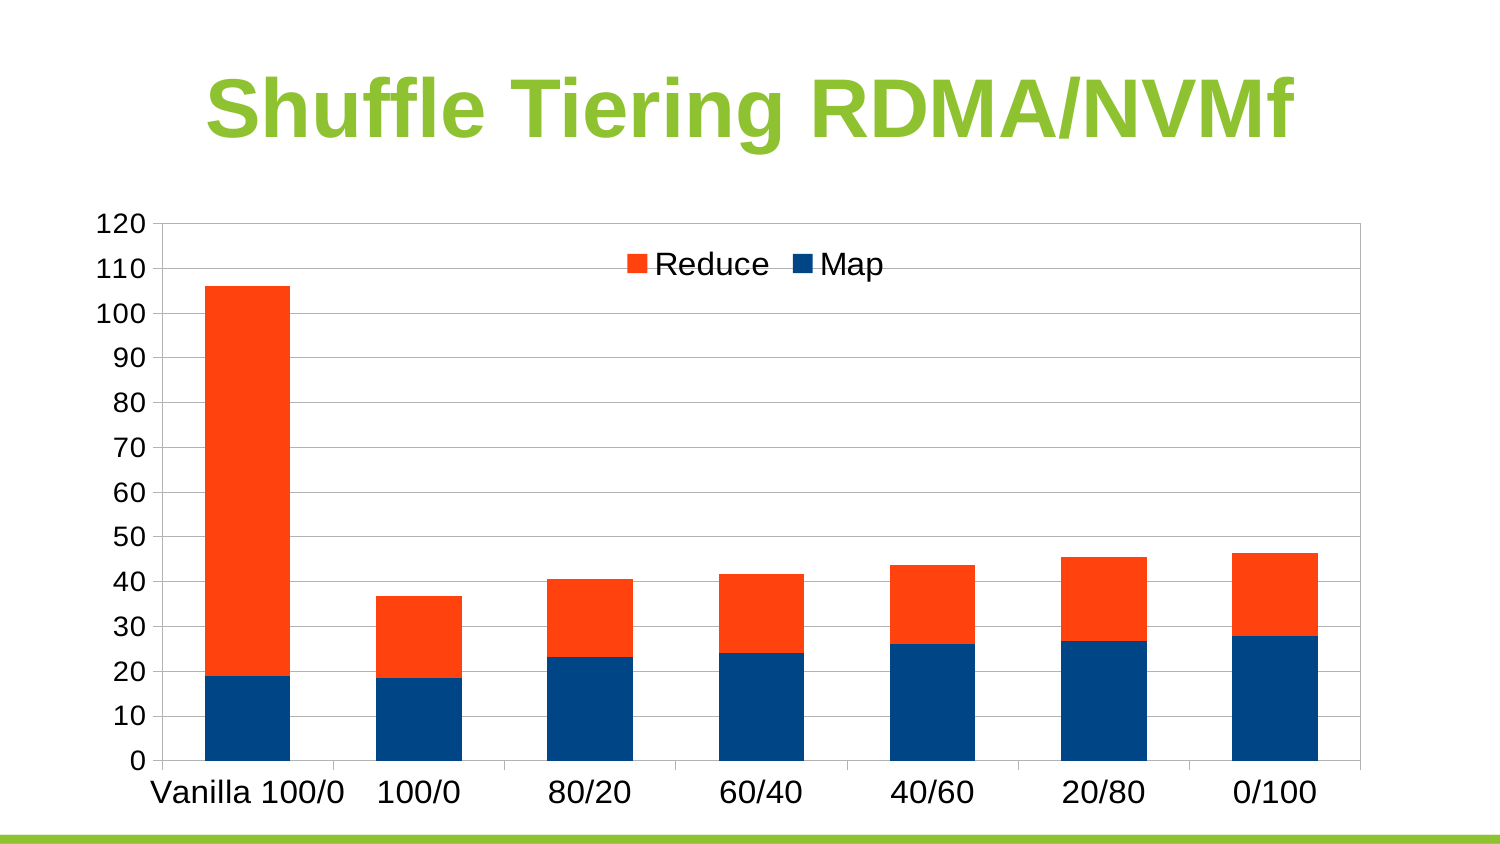

# Shuffle Tiering RDMA/NVMf
### Chart
| Category | Map | Reduce |
|---|---|---|
| Vanilla 100/0 | 18.92 | 87.15 |
| 100/0 | 18.5 | 18.3 |
| 80/20 | 23.19 | 17.35 |
| 60/40 | 24.02 | 17.66 |
| 40/60 | 26.01 | 17.83 |
| 20/80 | 26.83 | 18.68 |
| 0/100 | 27.89 | 18.6 |